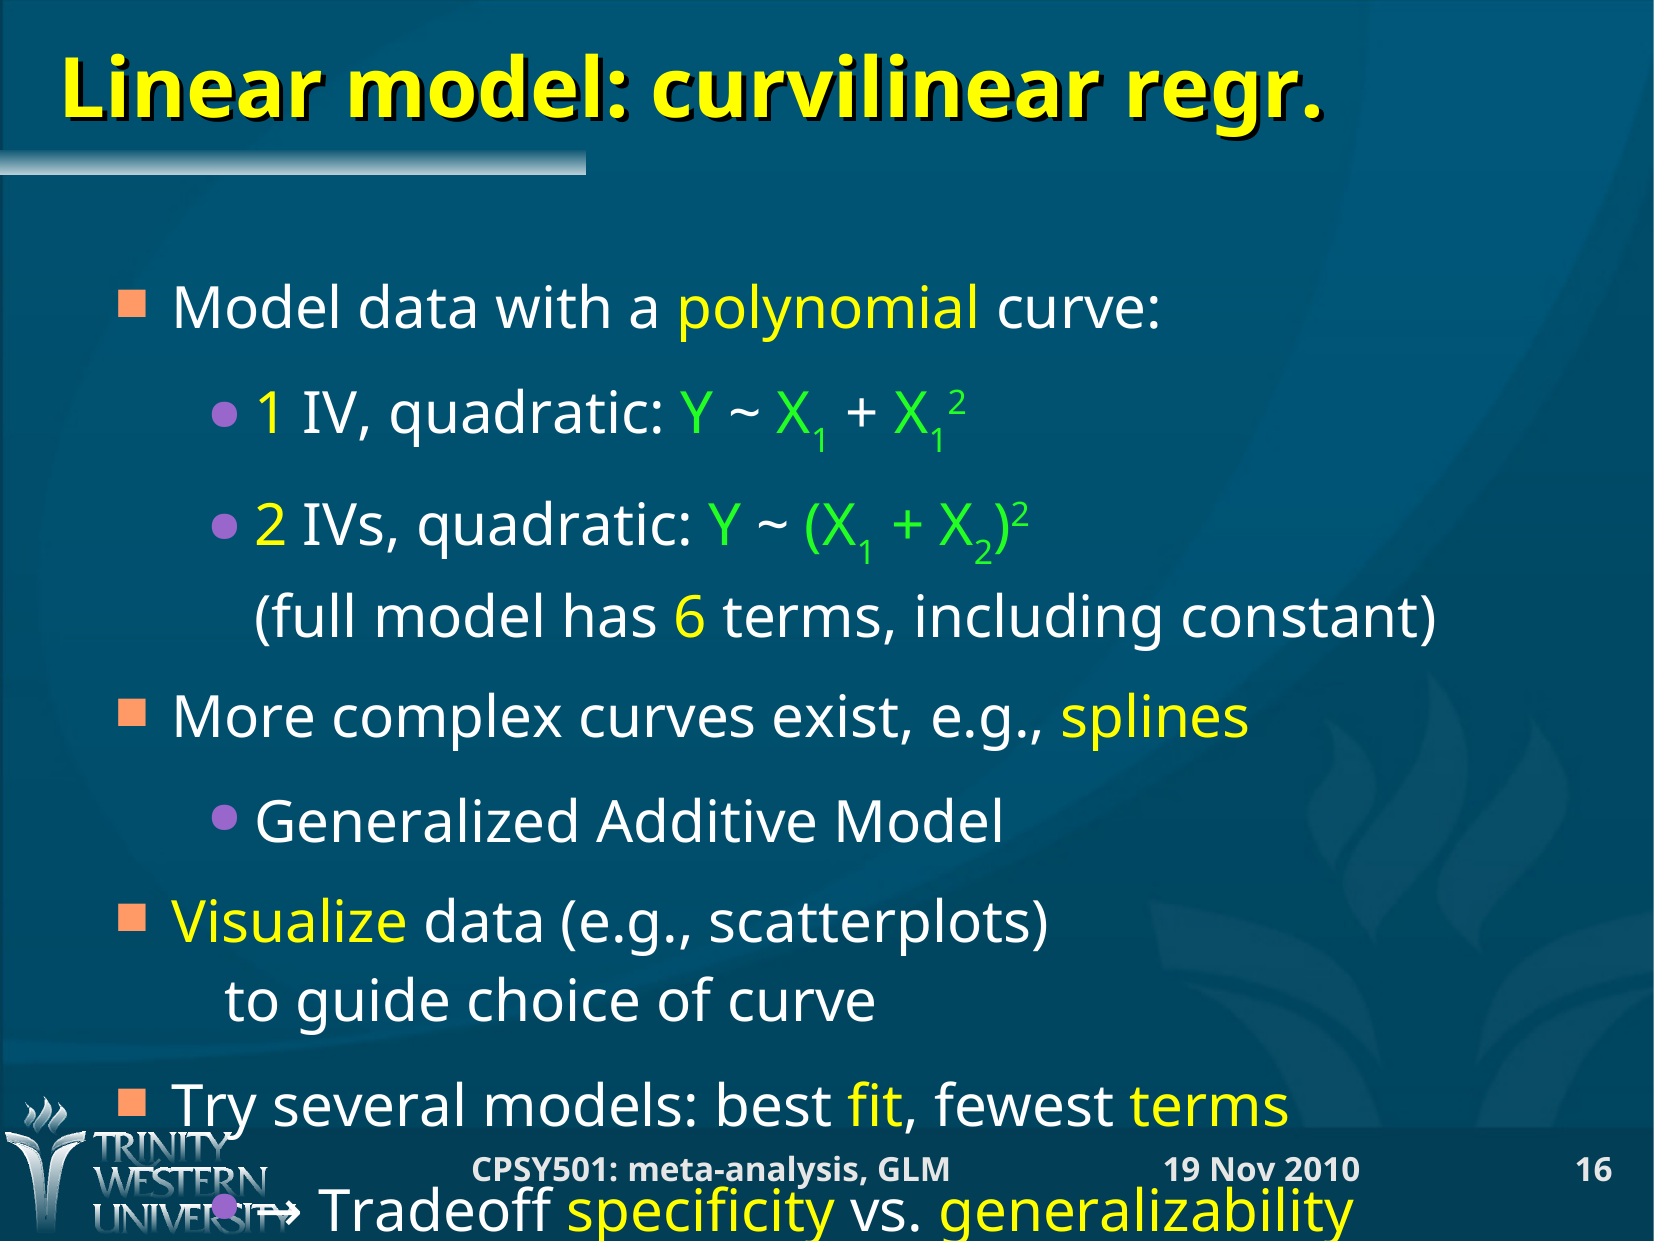

# Linear model: curvilinear regr.
Model data with a polynomial curve:
1 IV, quadratic: Y ~ X1 + X12
2 IVs, quadratic: Y ~ (X1 + X2)2
(full model has 6 terms, including constant)
More complex curves exist, e.g., splines
Generalized Additive Model
Visualize data (e.g., scatterplots)
to guide choice of curve
Try several models: best fit, fewest terms
→ Tradeoff specificity vs. generalizability
CPSY501: meta-analysis, GLM
19 Nov 2010
16